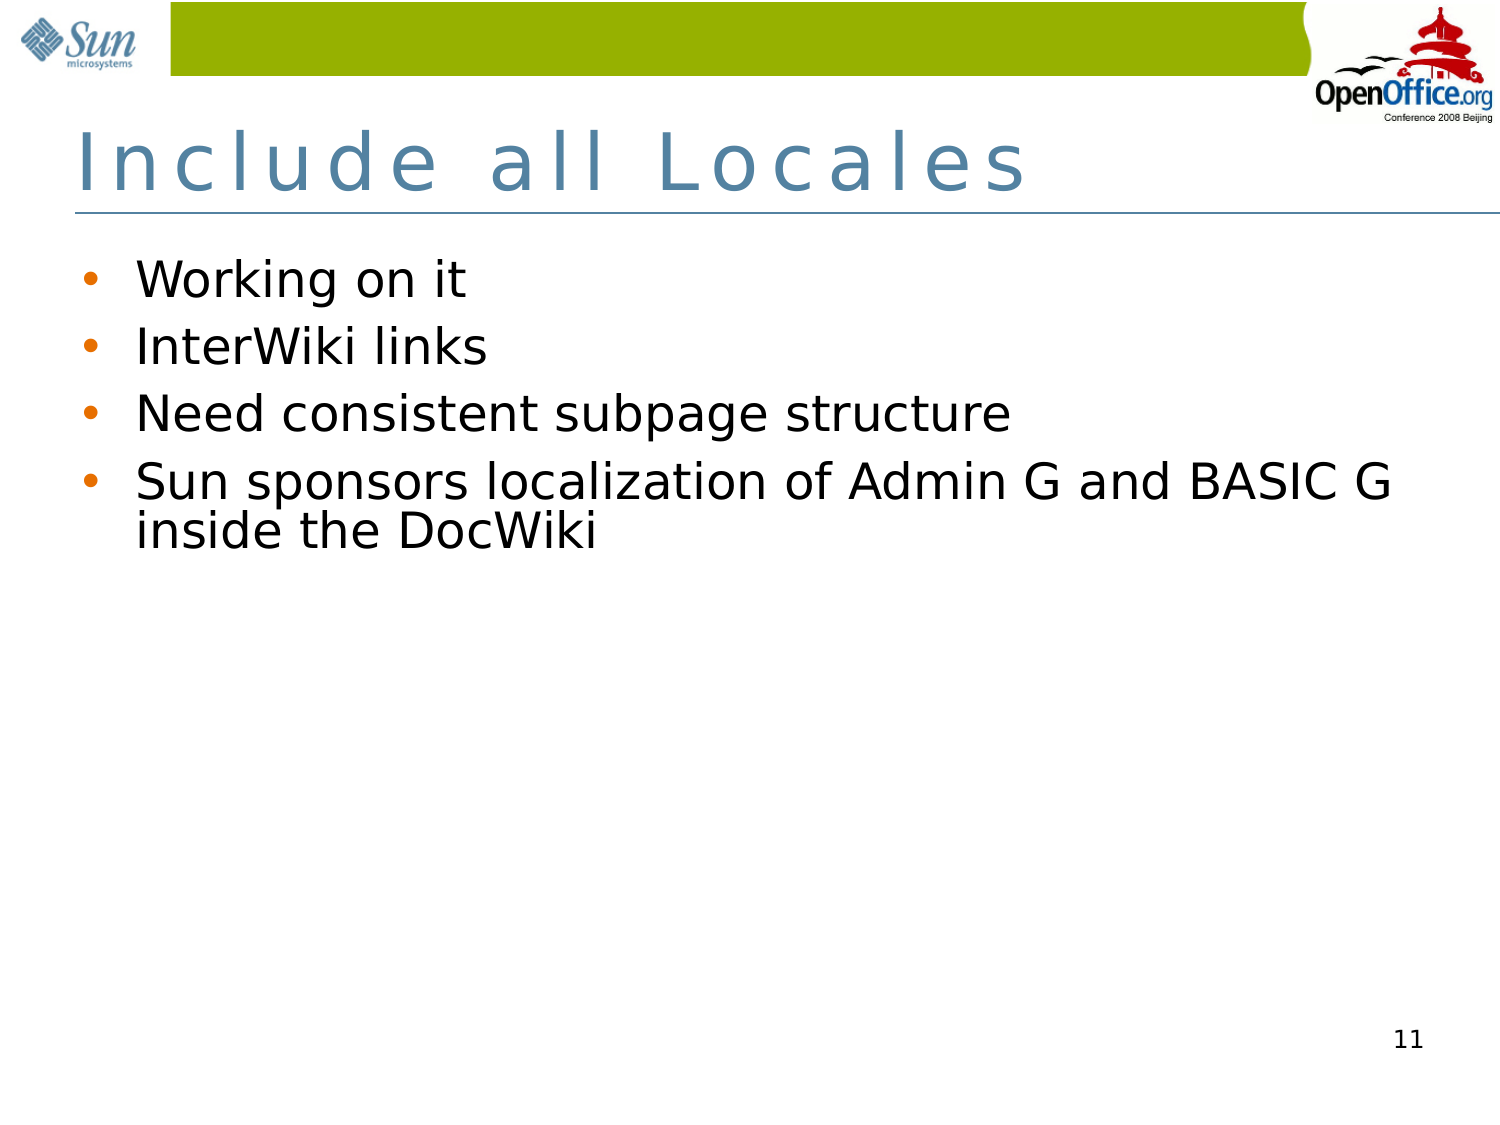

# Include all Locales
Working on it
InterWiki links
Need consistent subpage structure
Sun sponsors localization of Admin G and BASIC G inside the DocWiki
11